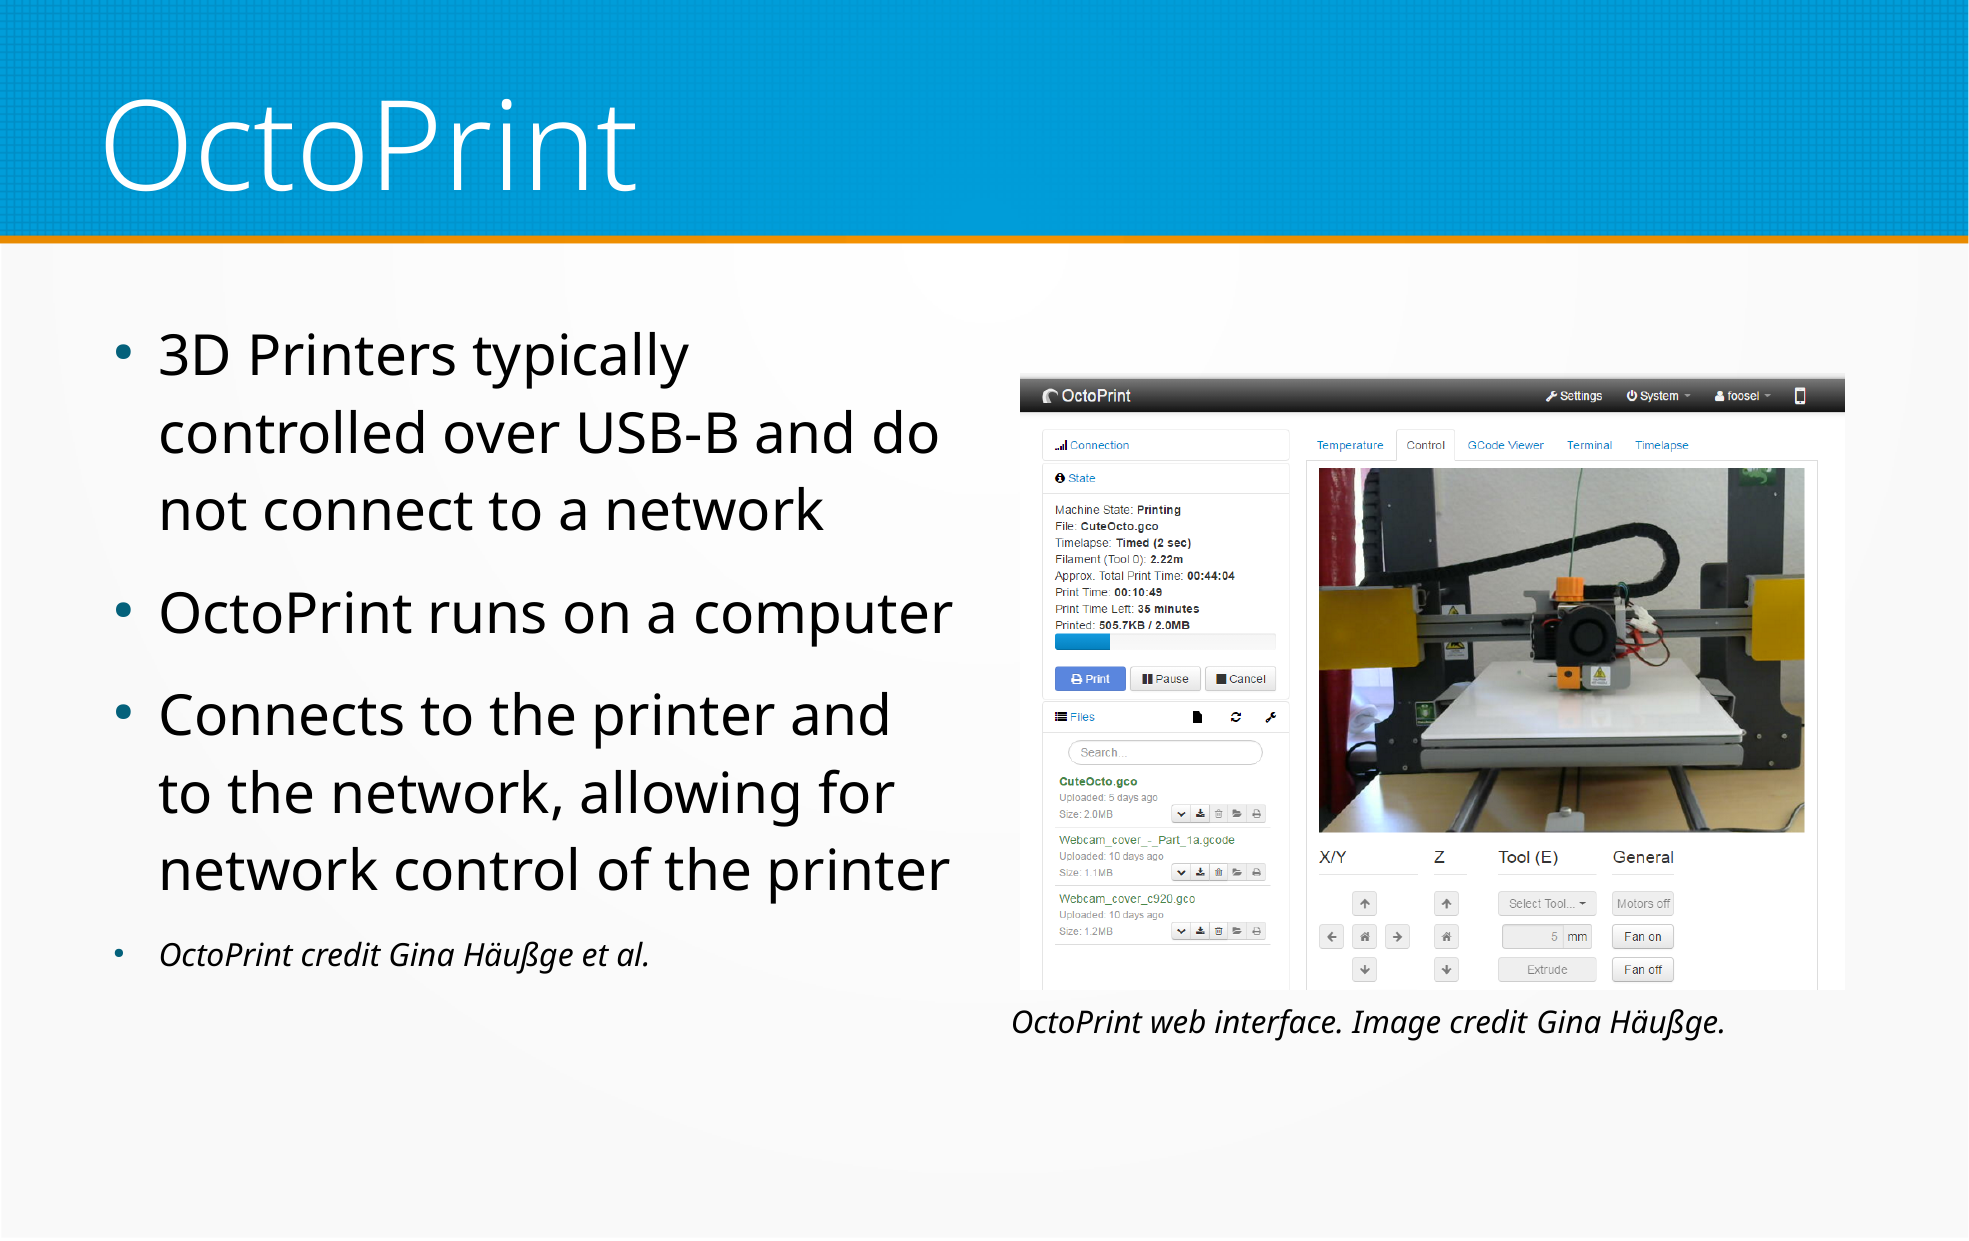

# OctoPrint
3D Printers typically controlled over USB-B and do not connect to a network
OctoPrint runs on a computer
Connects to the printer and to the network, allowing for network control of the printer
OctoPrint credit Gina Häußge et al.
OctoPrint web interface. Image credit Gina Häußge.